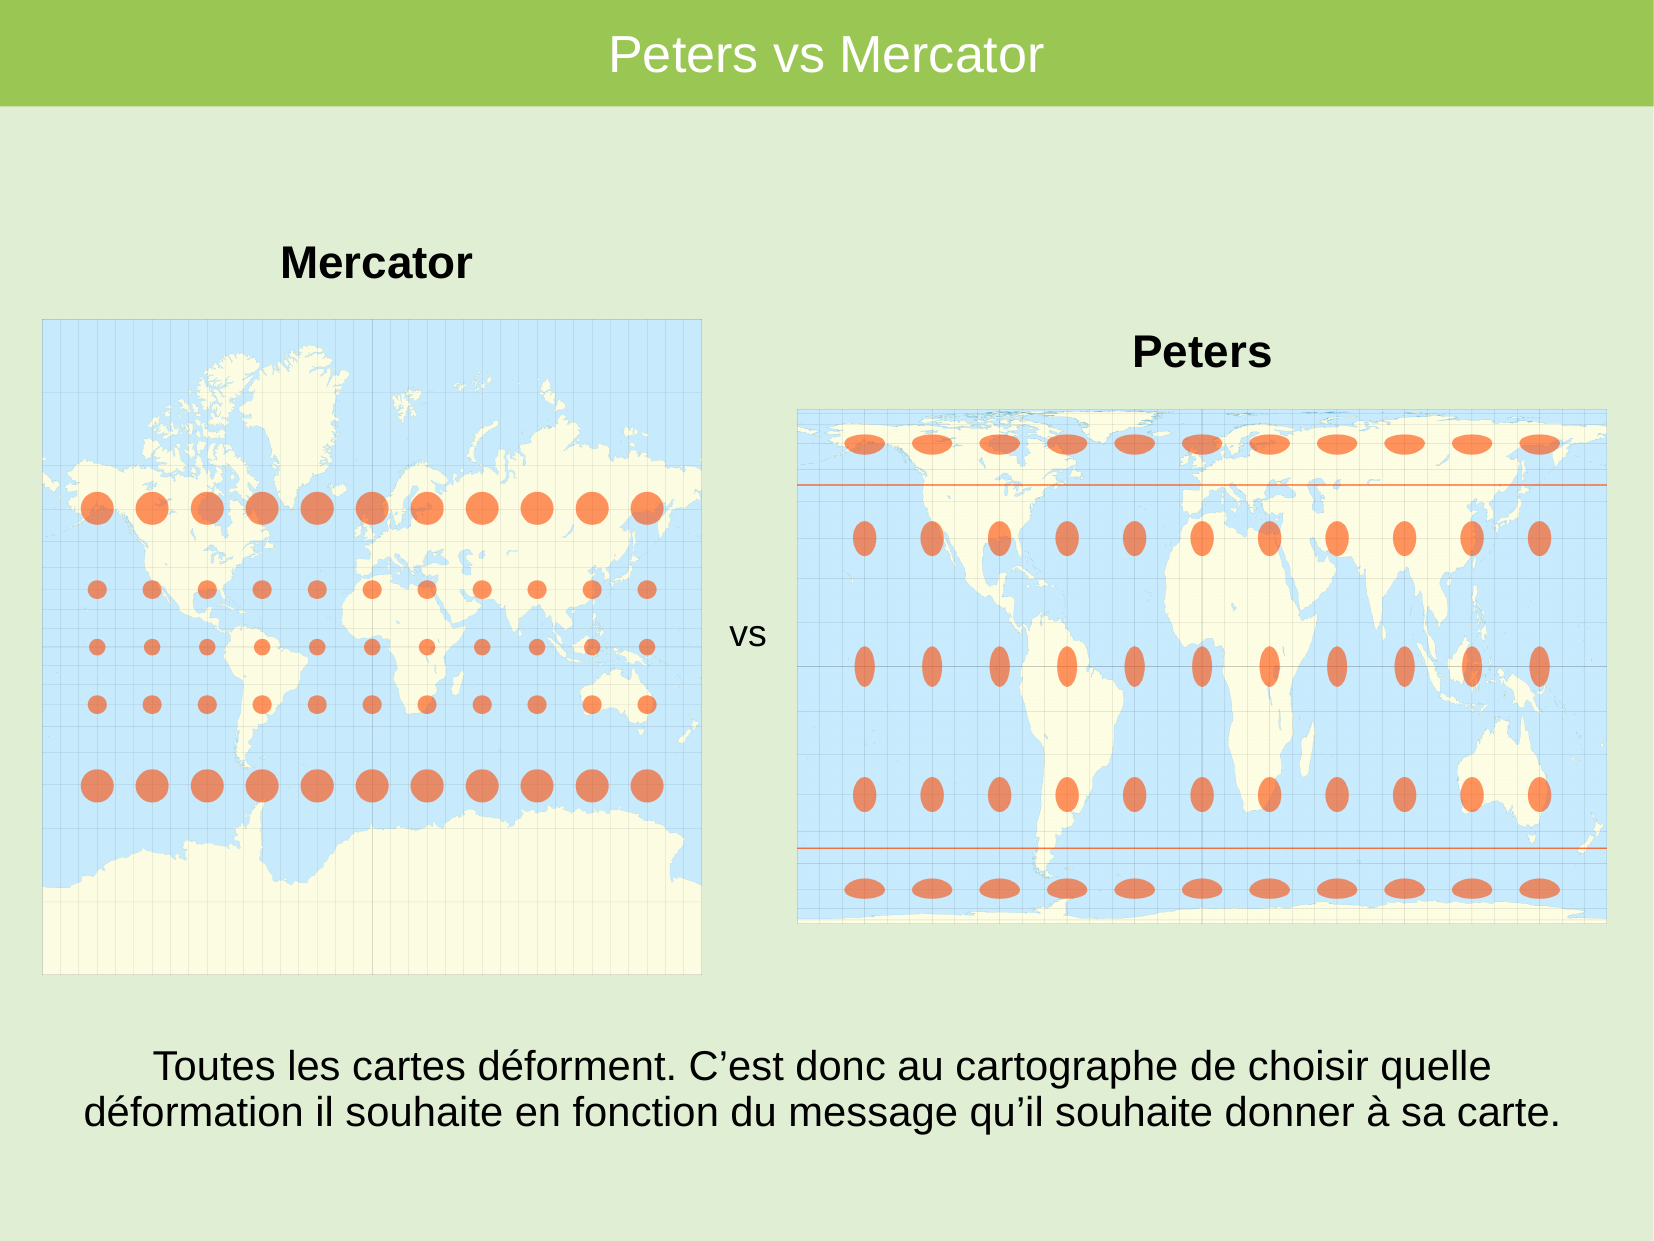

# Peters vs Mercator
Mercator
Peters
vs
Toutes les cartes déforment. C’est donc au cartographe de choisir quelle déformation il souhaite en fonction du message qu’il souhaite donner à sa carte.